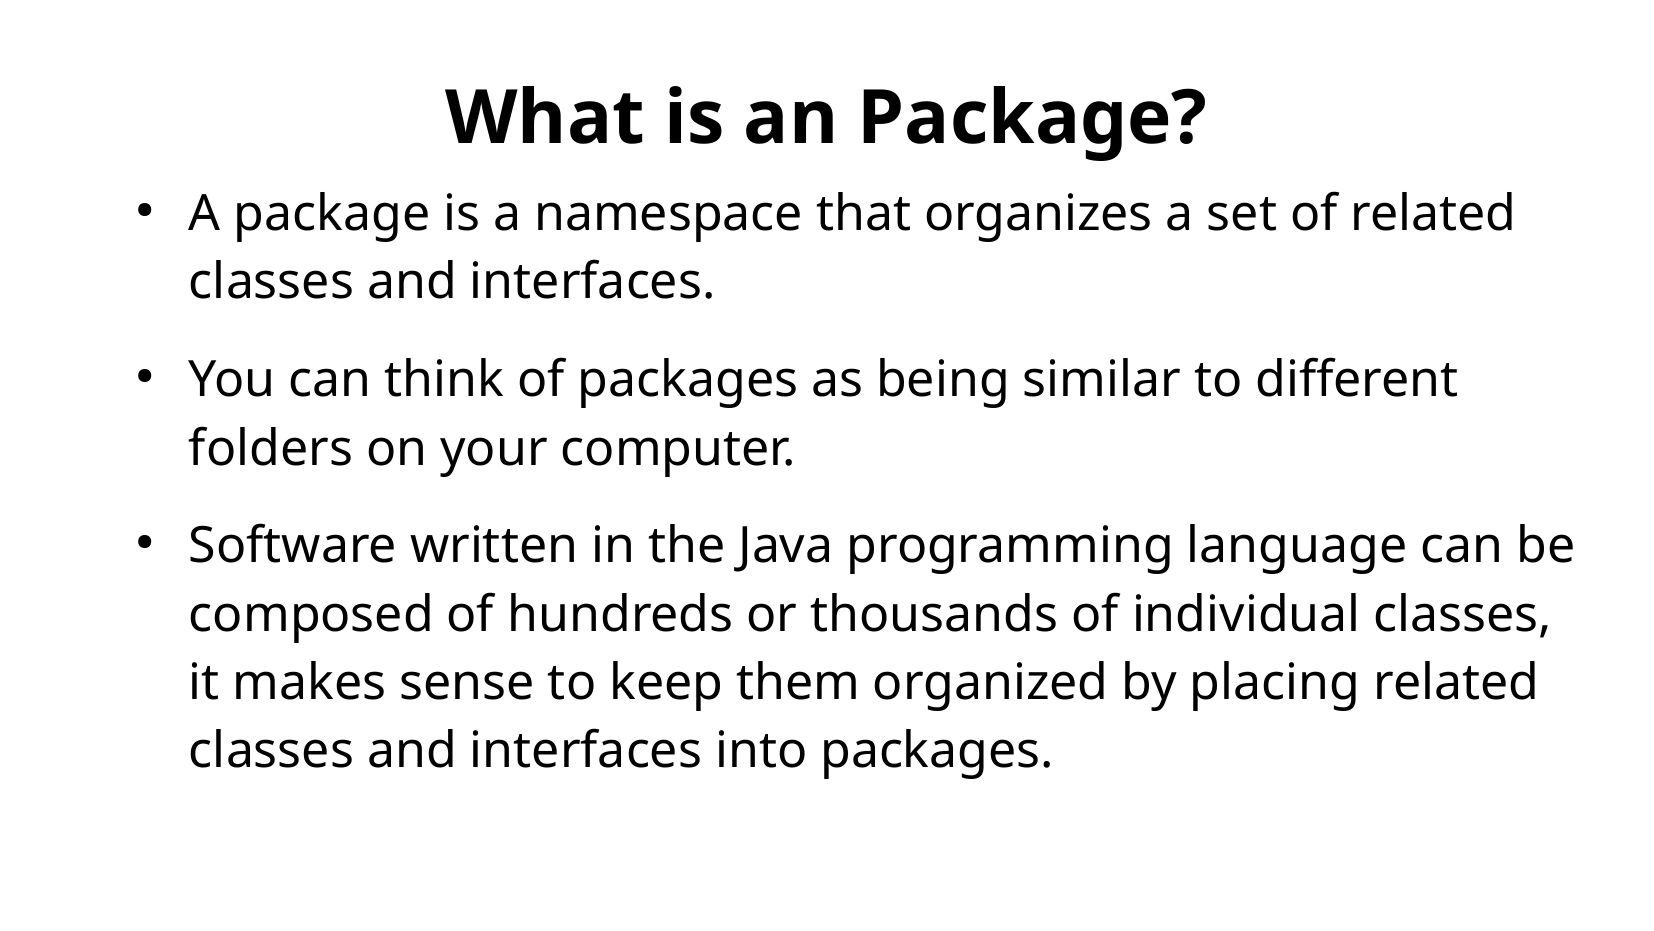

# What is an Package?
A package is a namespace that organizes a set of related classes and interfaces.
You can think of packages as being similar to different folders on your computer.
Software written in the Java programming language can be composed of hundreds or thousands of individual classes, it makes sense to keep them organized by placing related classes and interfaces into packages.